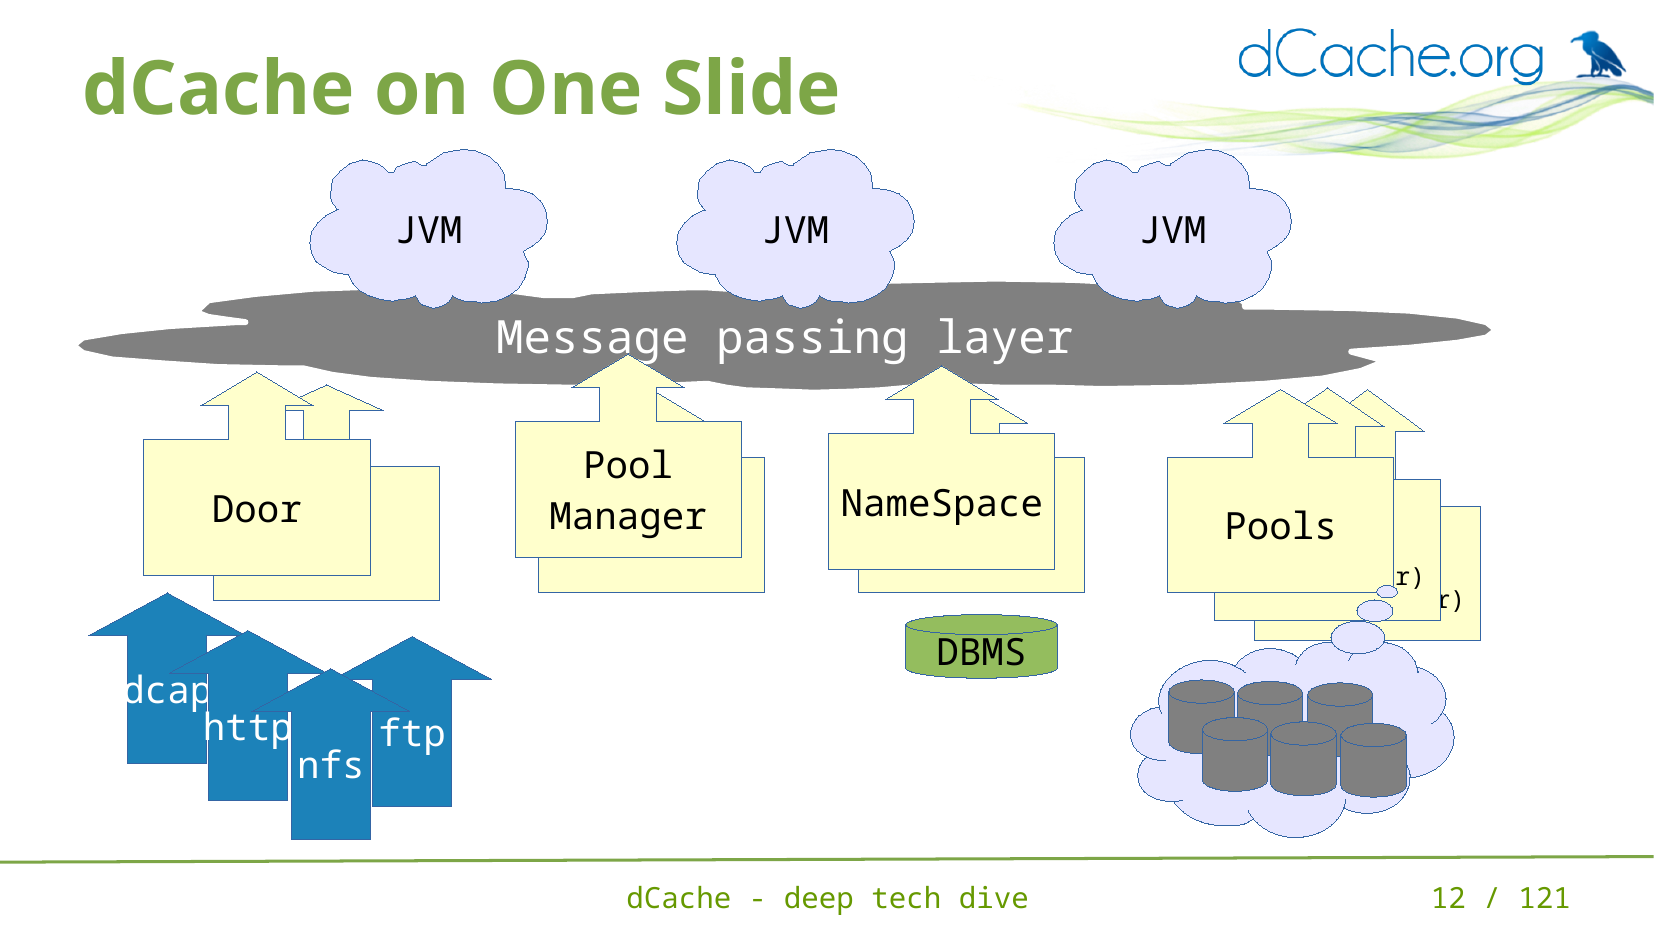

# dCache on One Slide
JVM
JVM
JVM
Message passing layer
Pool
Manager
NameSpace
Door
Door
Pools
(Data Server)
Pools
Pools
(Data Server)
dcap
DBMS
http
ftp
nfs
dCache - deep tech dive
12